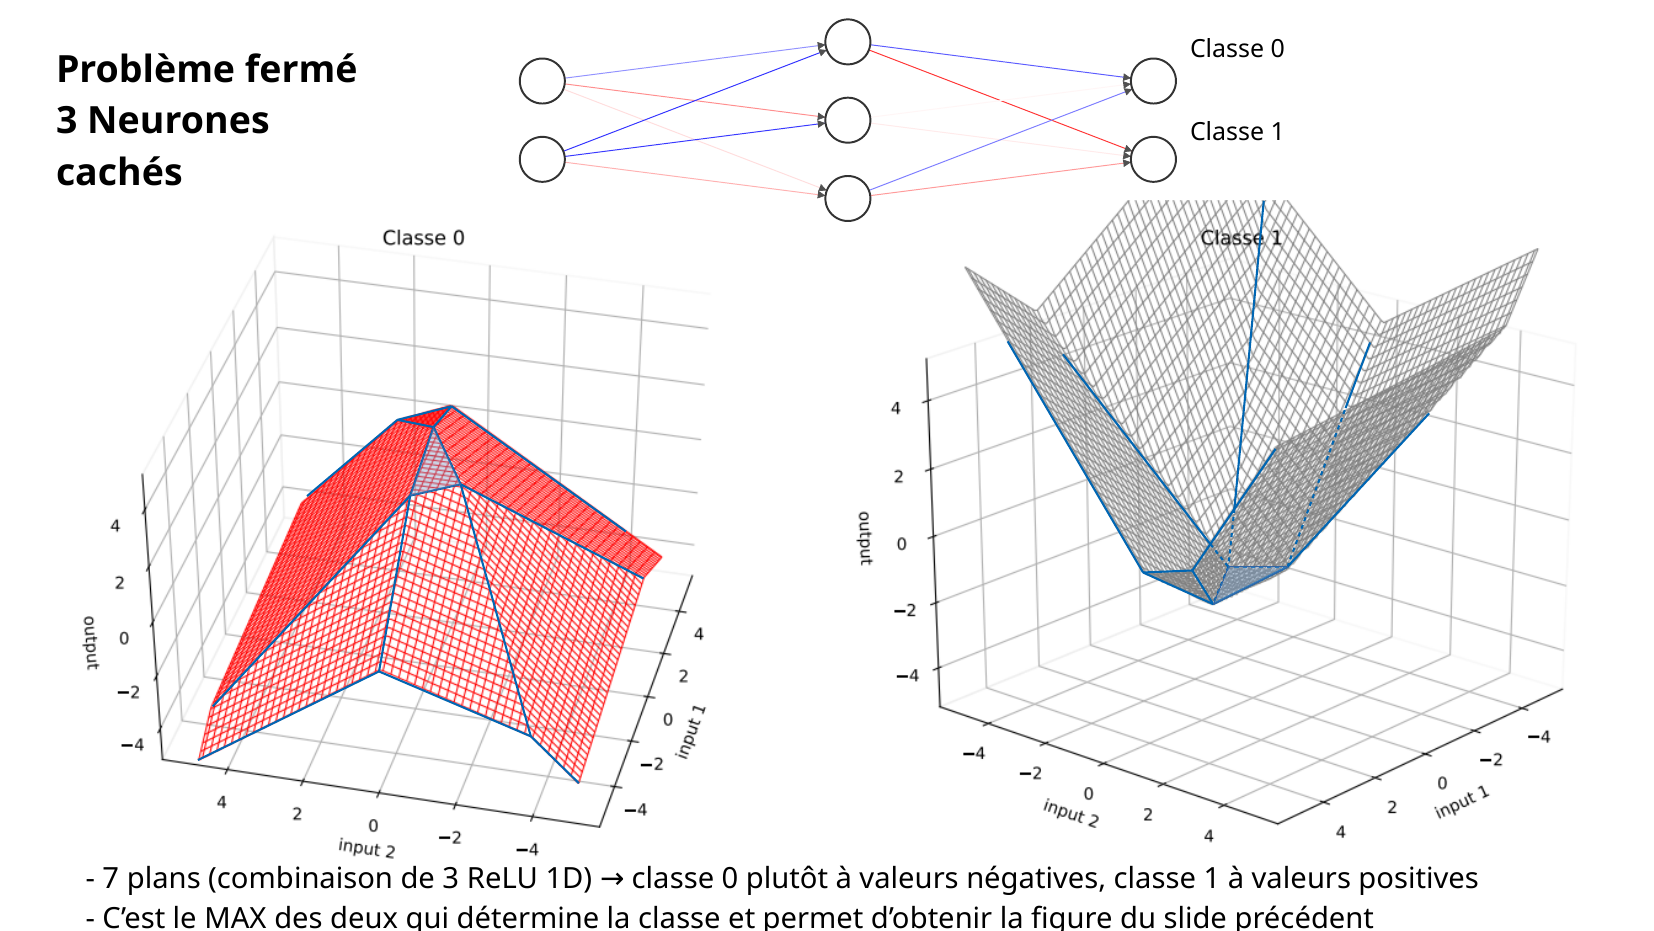

Classe 0
Problème fermé
3 Neurones cachés
Classe 1
- 7 plans (combinaison de 3 ReLU 1D) → classe 0 plutôt à valeurs négatives, classe 1 à valeurs positives
- C’est le MAX des deux qui détermine la classe et permet d’obtenir la figure du slide précédent